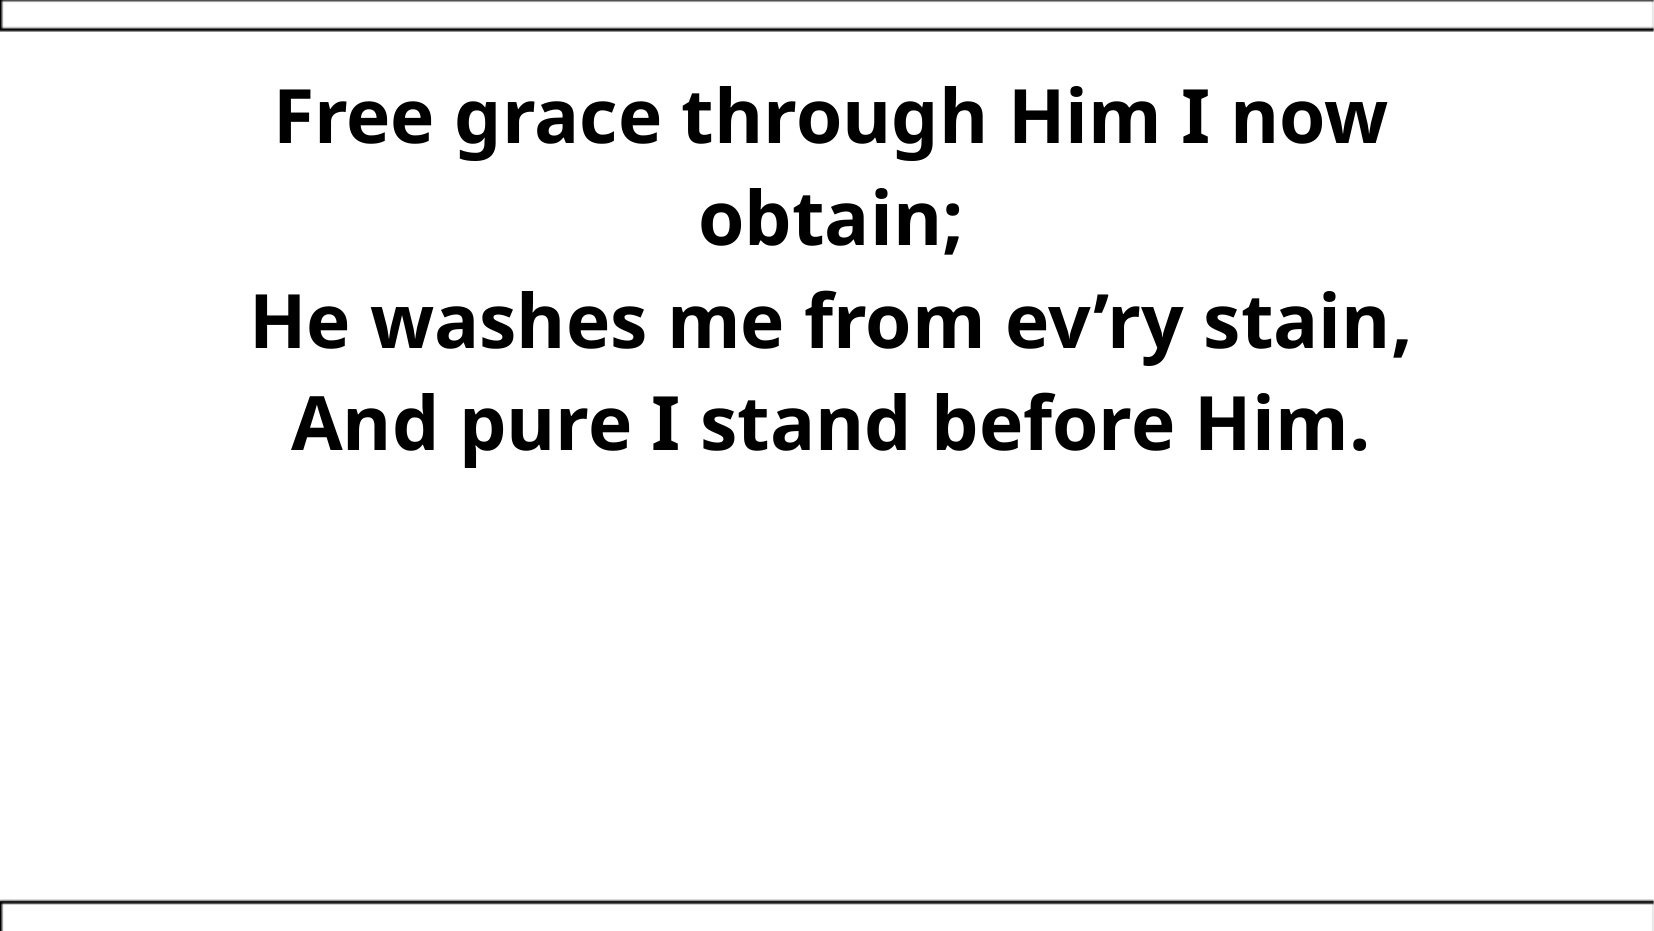

Free grace through Him I now obtain;
He washes me from ev’ry stain,
And pure I stand before Him.